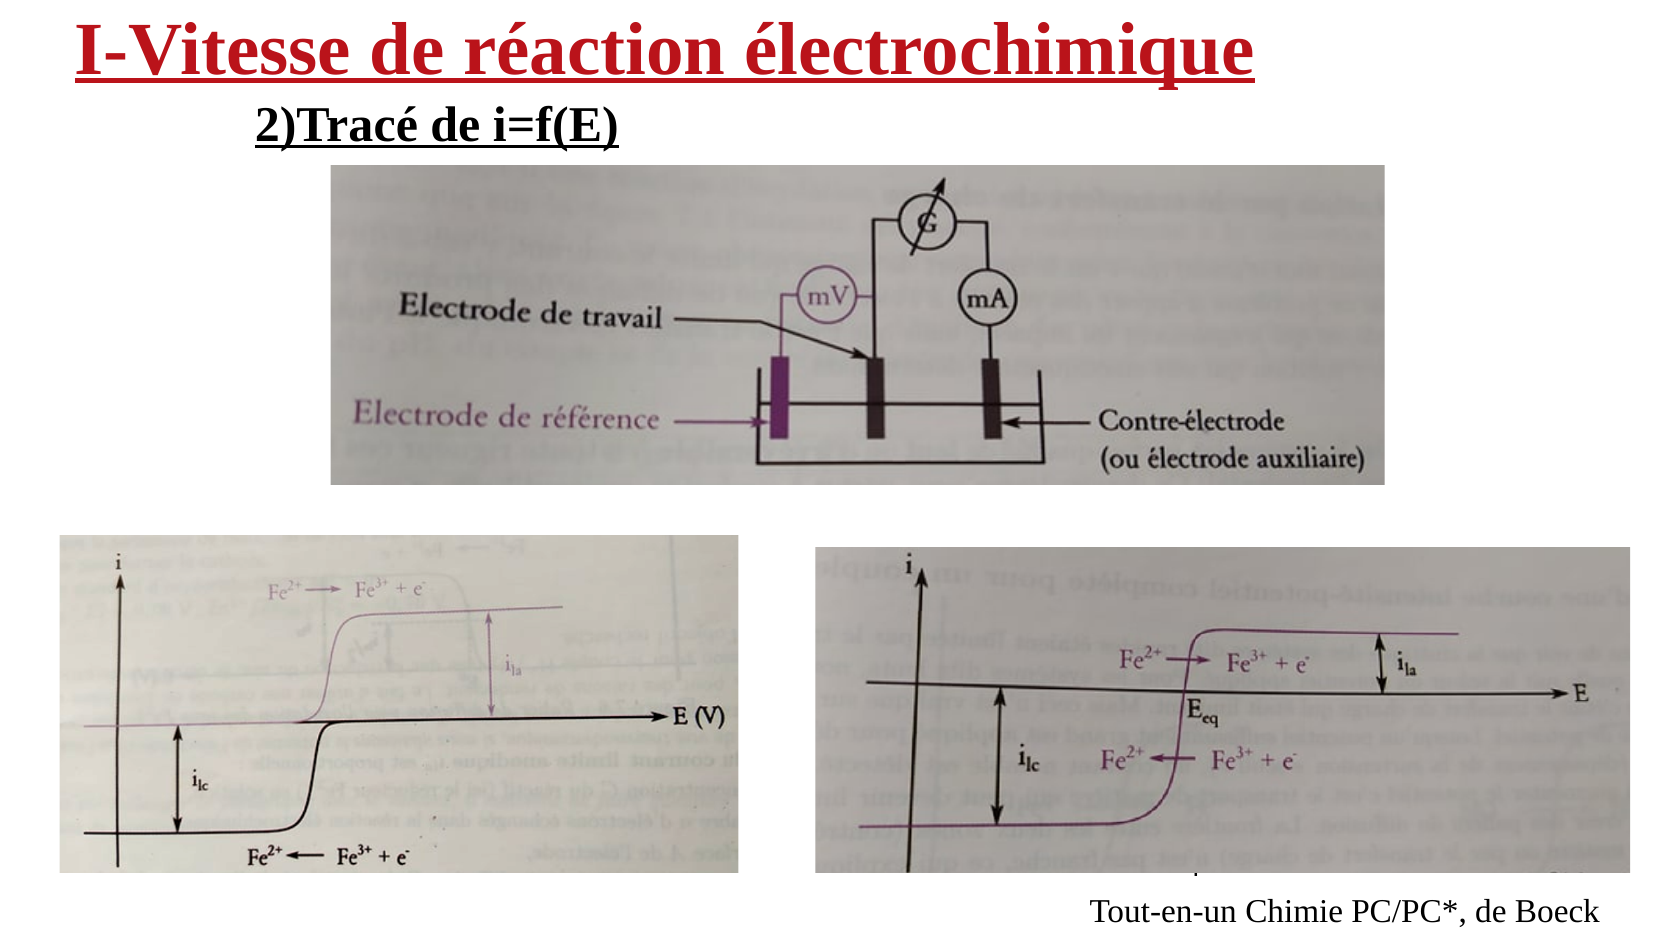

I-Vitesse de réaction électrochimique
2)Tracé de i=f(E)
Tout-en-un Chimie PC/PC*, de Boeck